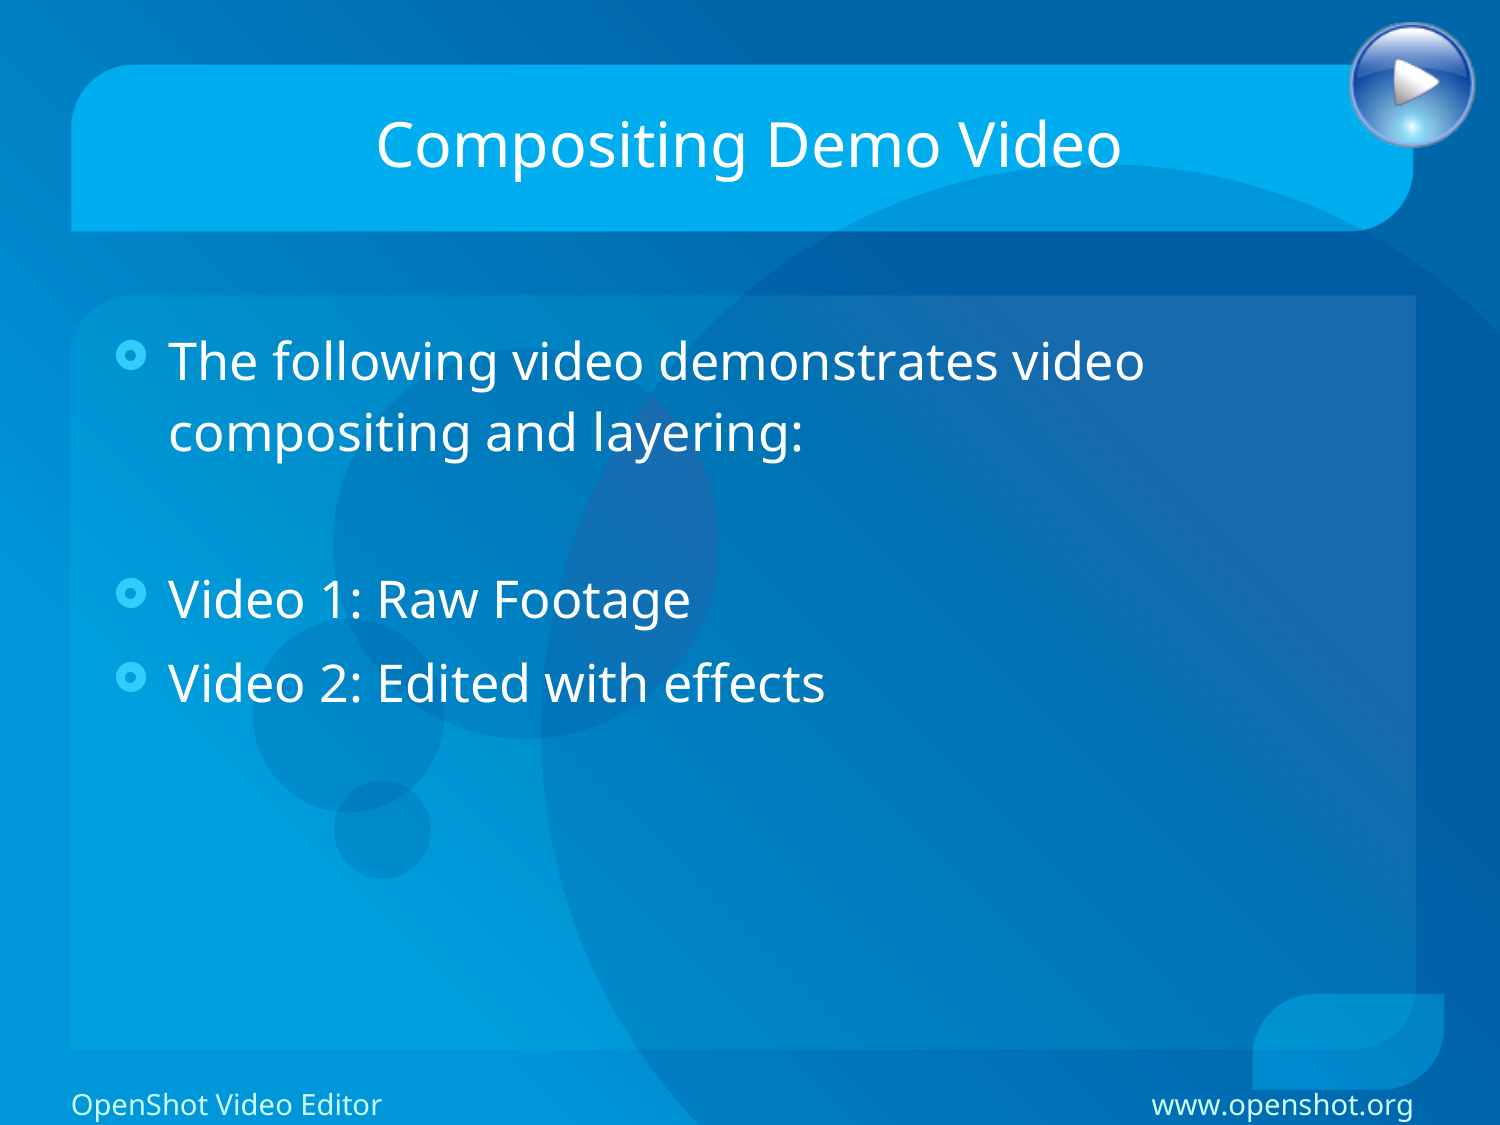

# Compositing Demo Video
The following video demonstrates video compositing and layering:
Video 1: Raw Footage
Video 2: Edited with effects